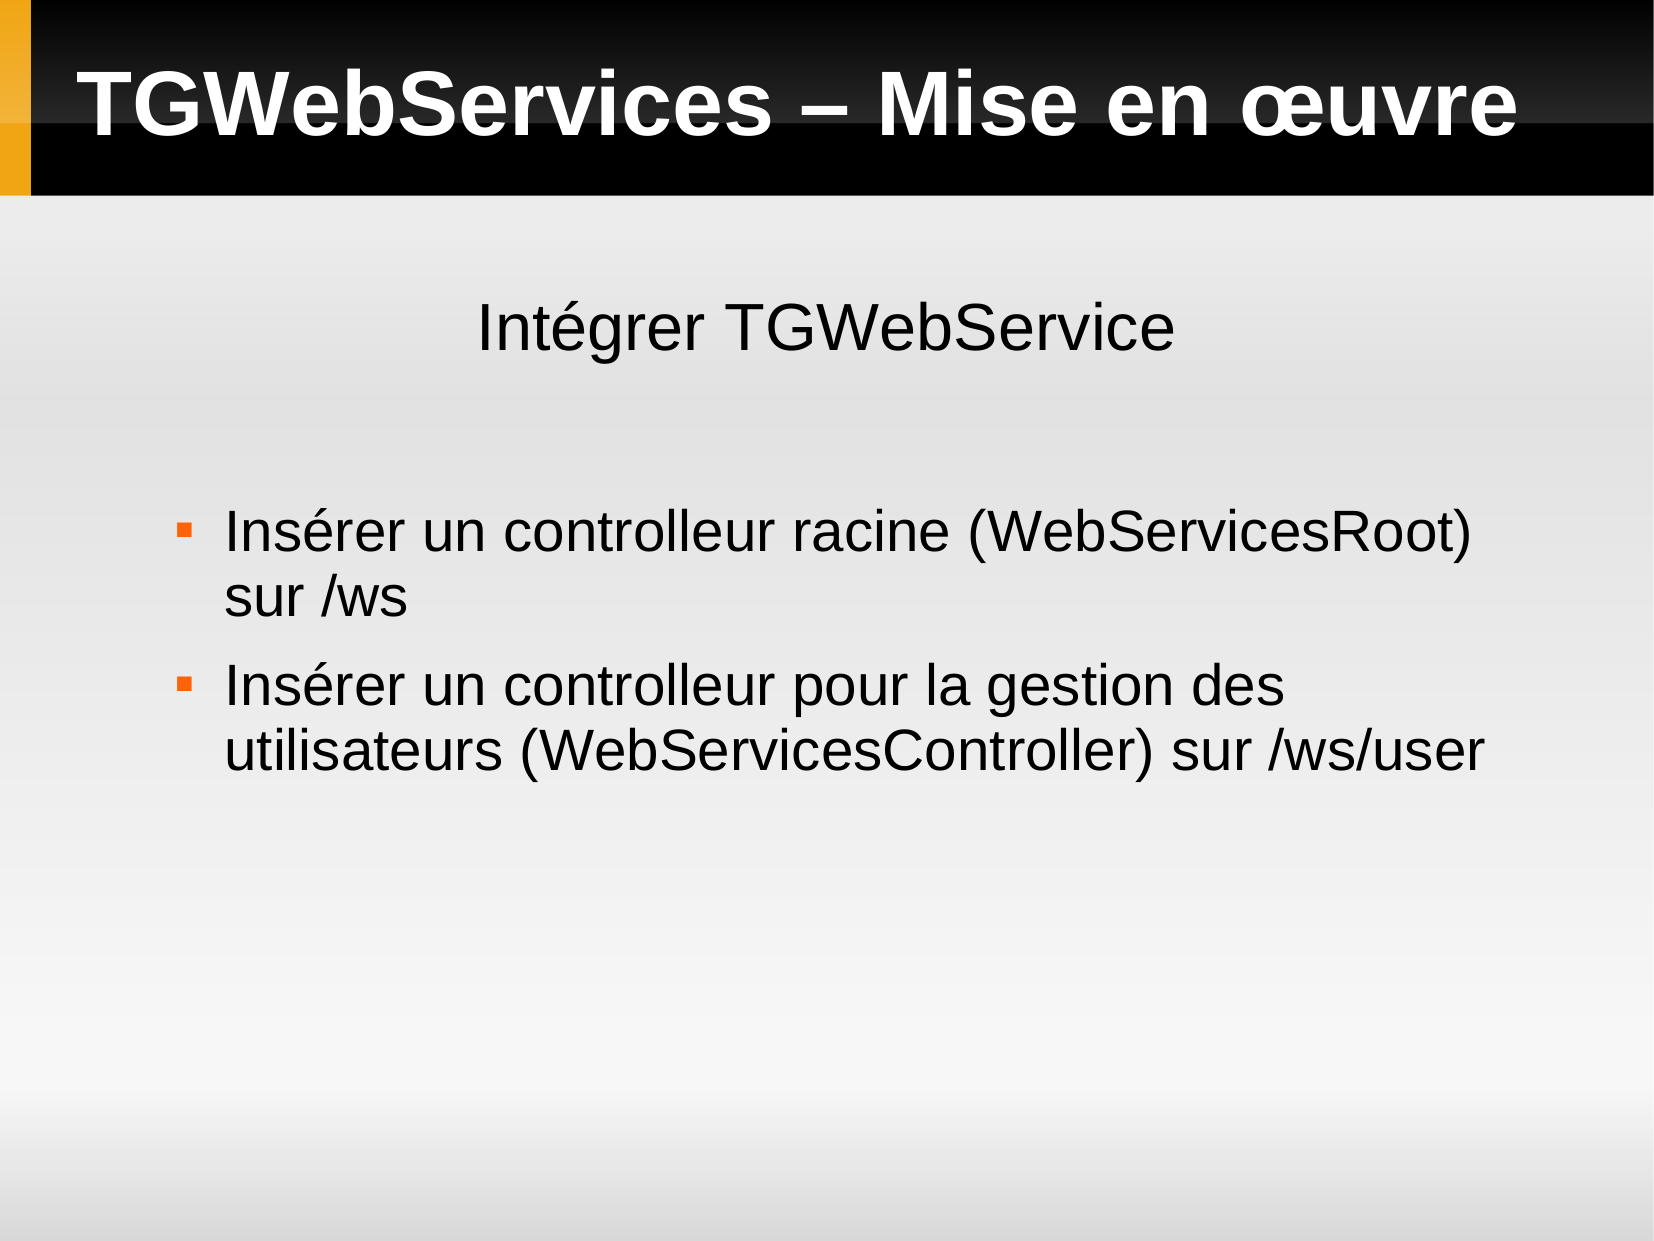

# TGWebServices – Mise en œuvre
Intégrer TGWebService
Insérer un controlleur racine (WebServicesRoot) sur /ws
Insérer un controlleur pour la gestion des utilisateurs (WebServicesController) sur /ws/user